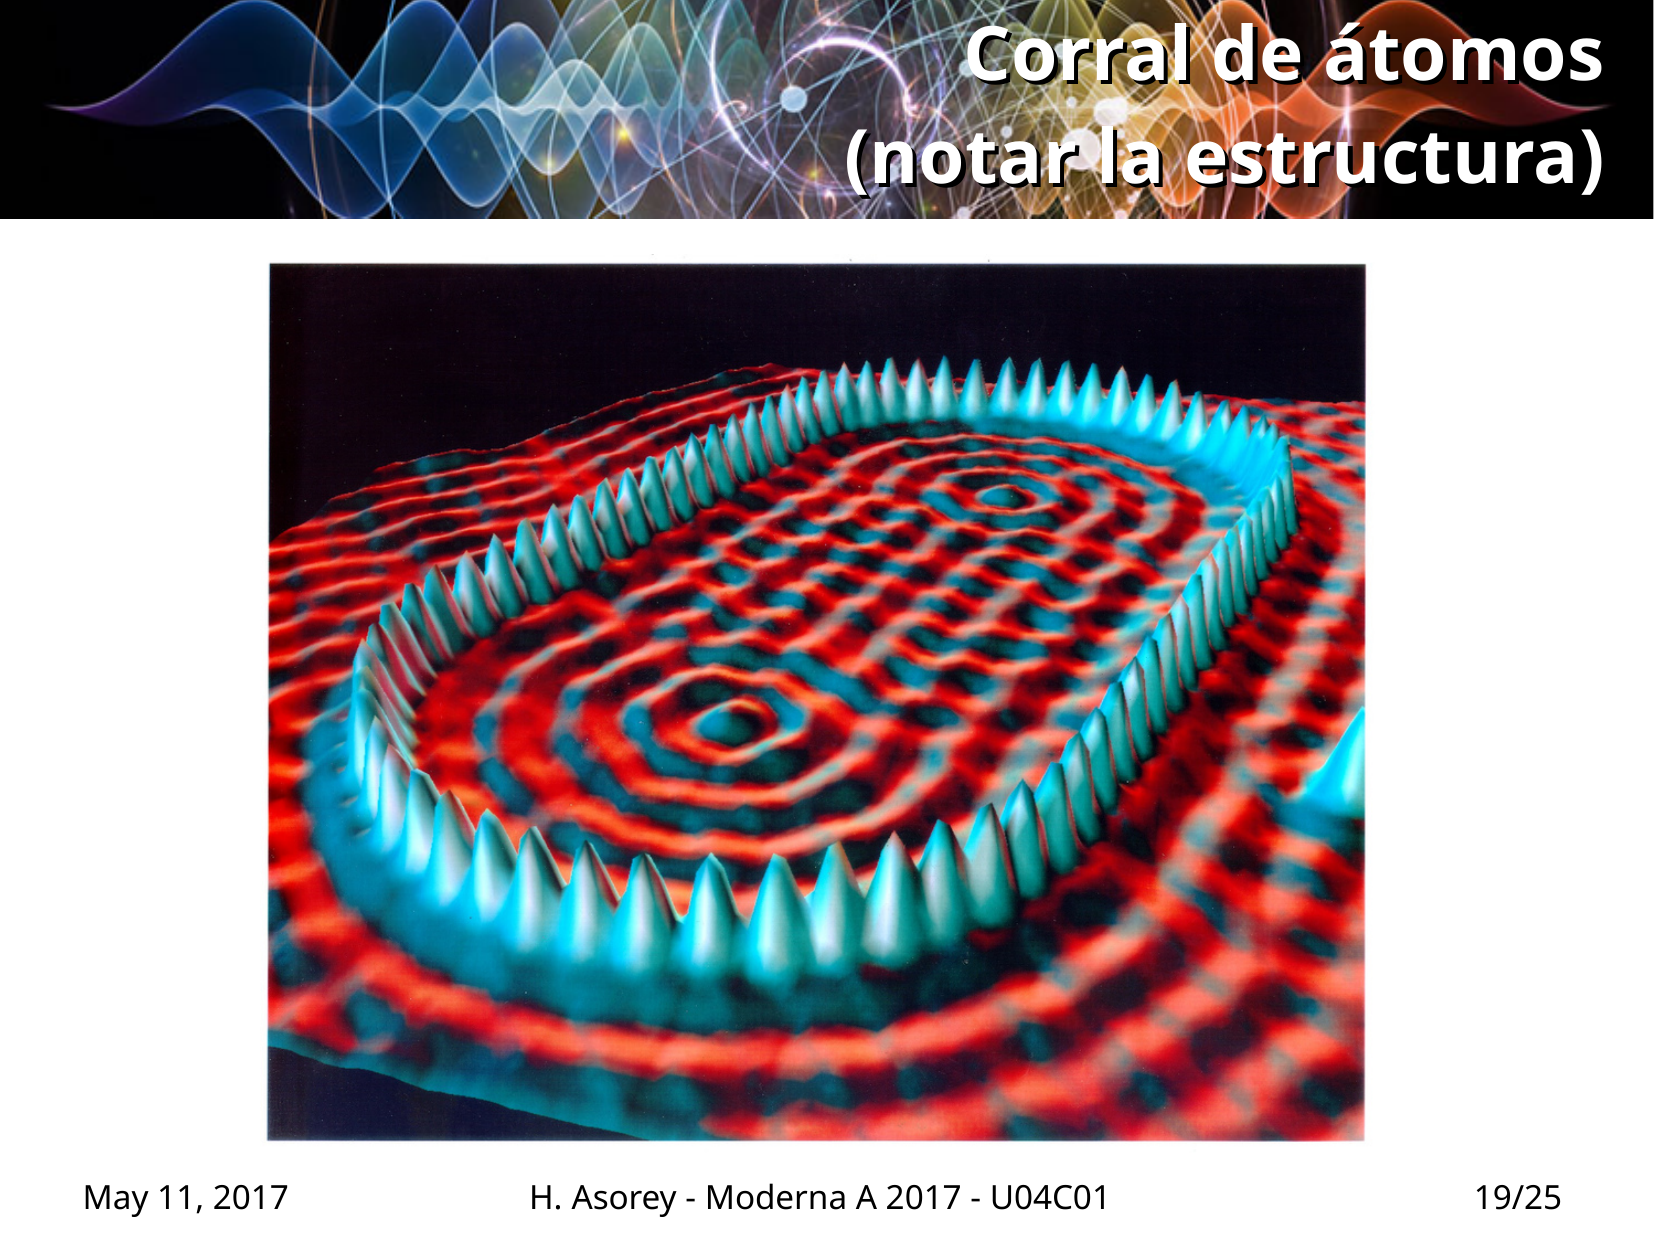

# Corral de átomos (notar la estructura)
May 11, 2017
H. Asorey - Moderna A 2017 - U04C01
19